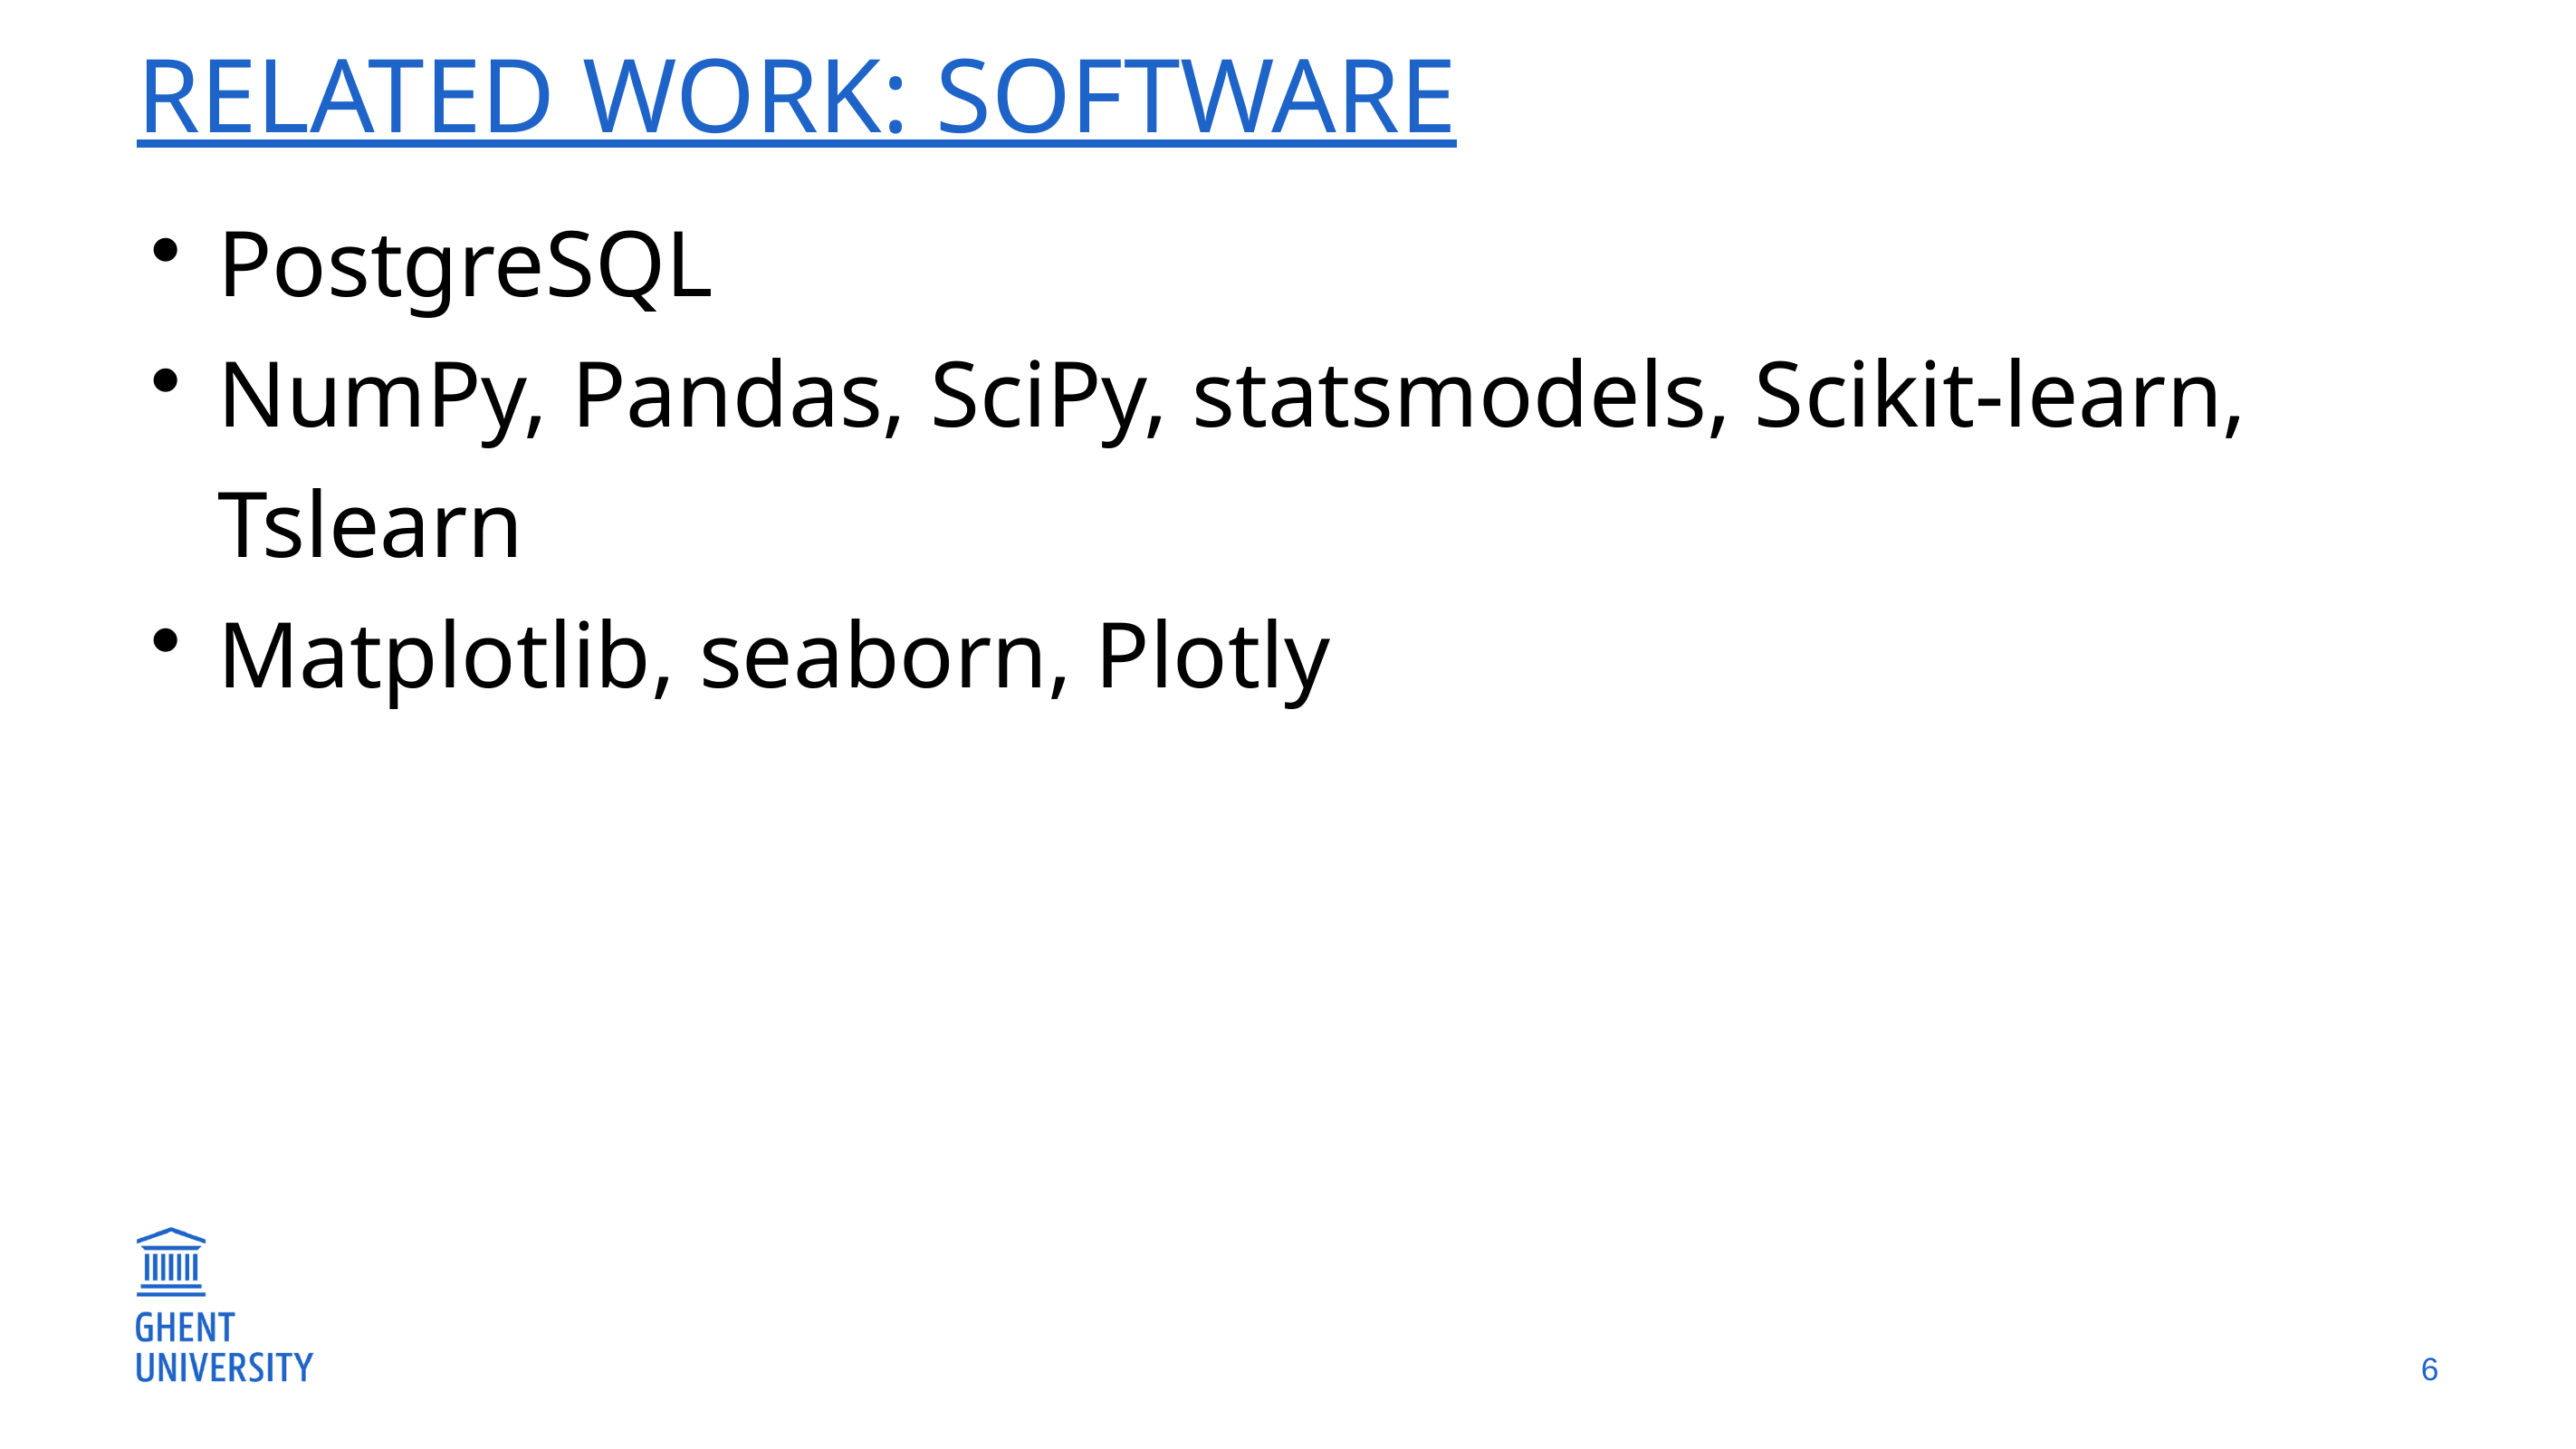

# RelATED wORK: Software
PostgreSQL
NumPy, Pandas, SciPy, statsmodels, Scikit-learn, Tslearn
Matplotlib, seaborn, Plotly
6